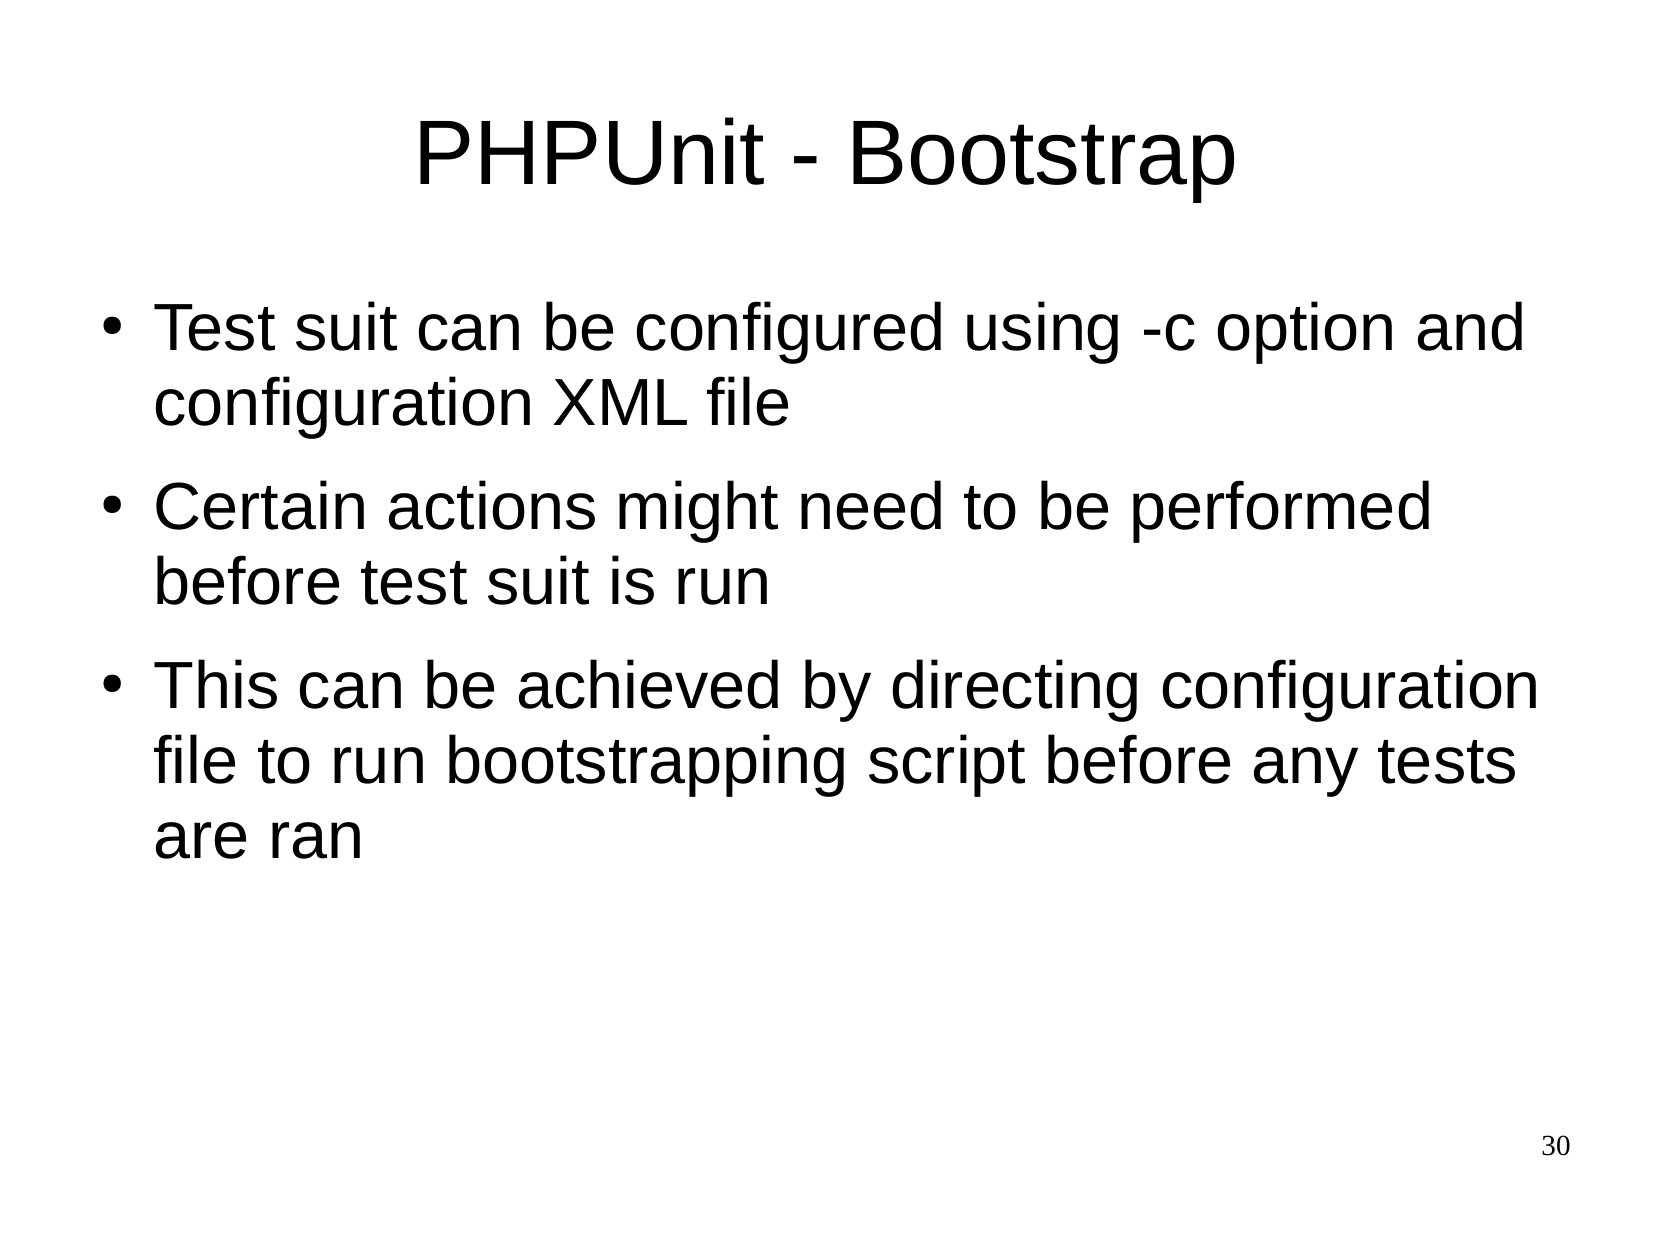

# PHPUnit - Bootstrap
Test suit can be configured using -c option and configuration XML file
Certain actions might need to be performed before test suit is run
This can be achieved by directing configuration file to run bootstrapping script before any tests are ran
30